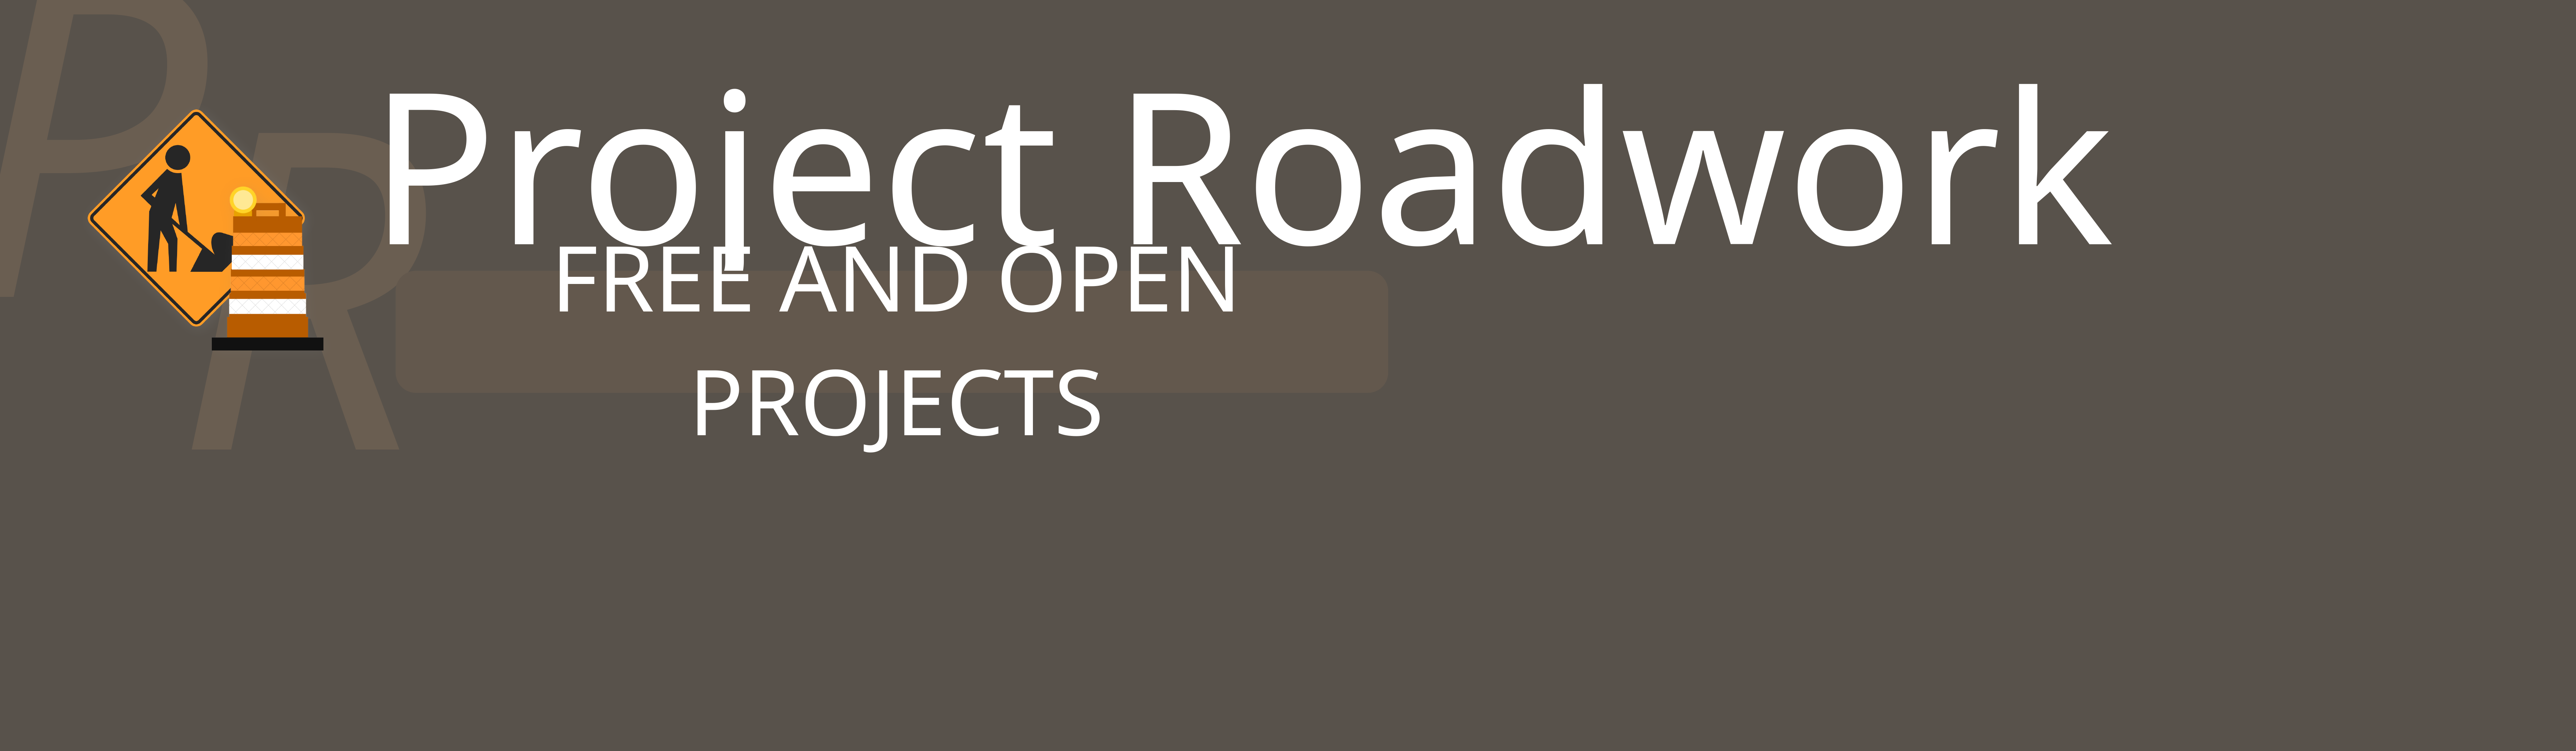

# Project Roadwork
FREE AND OPEN PROJECTS